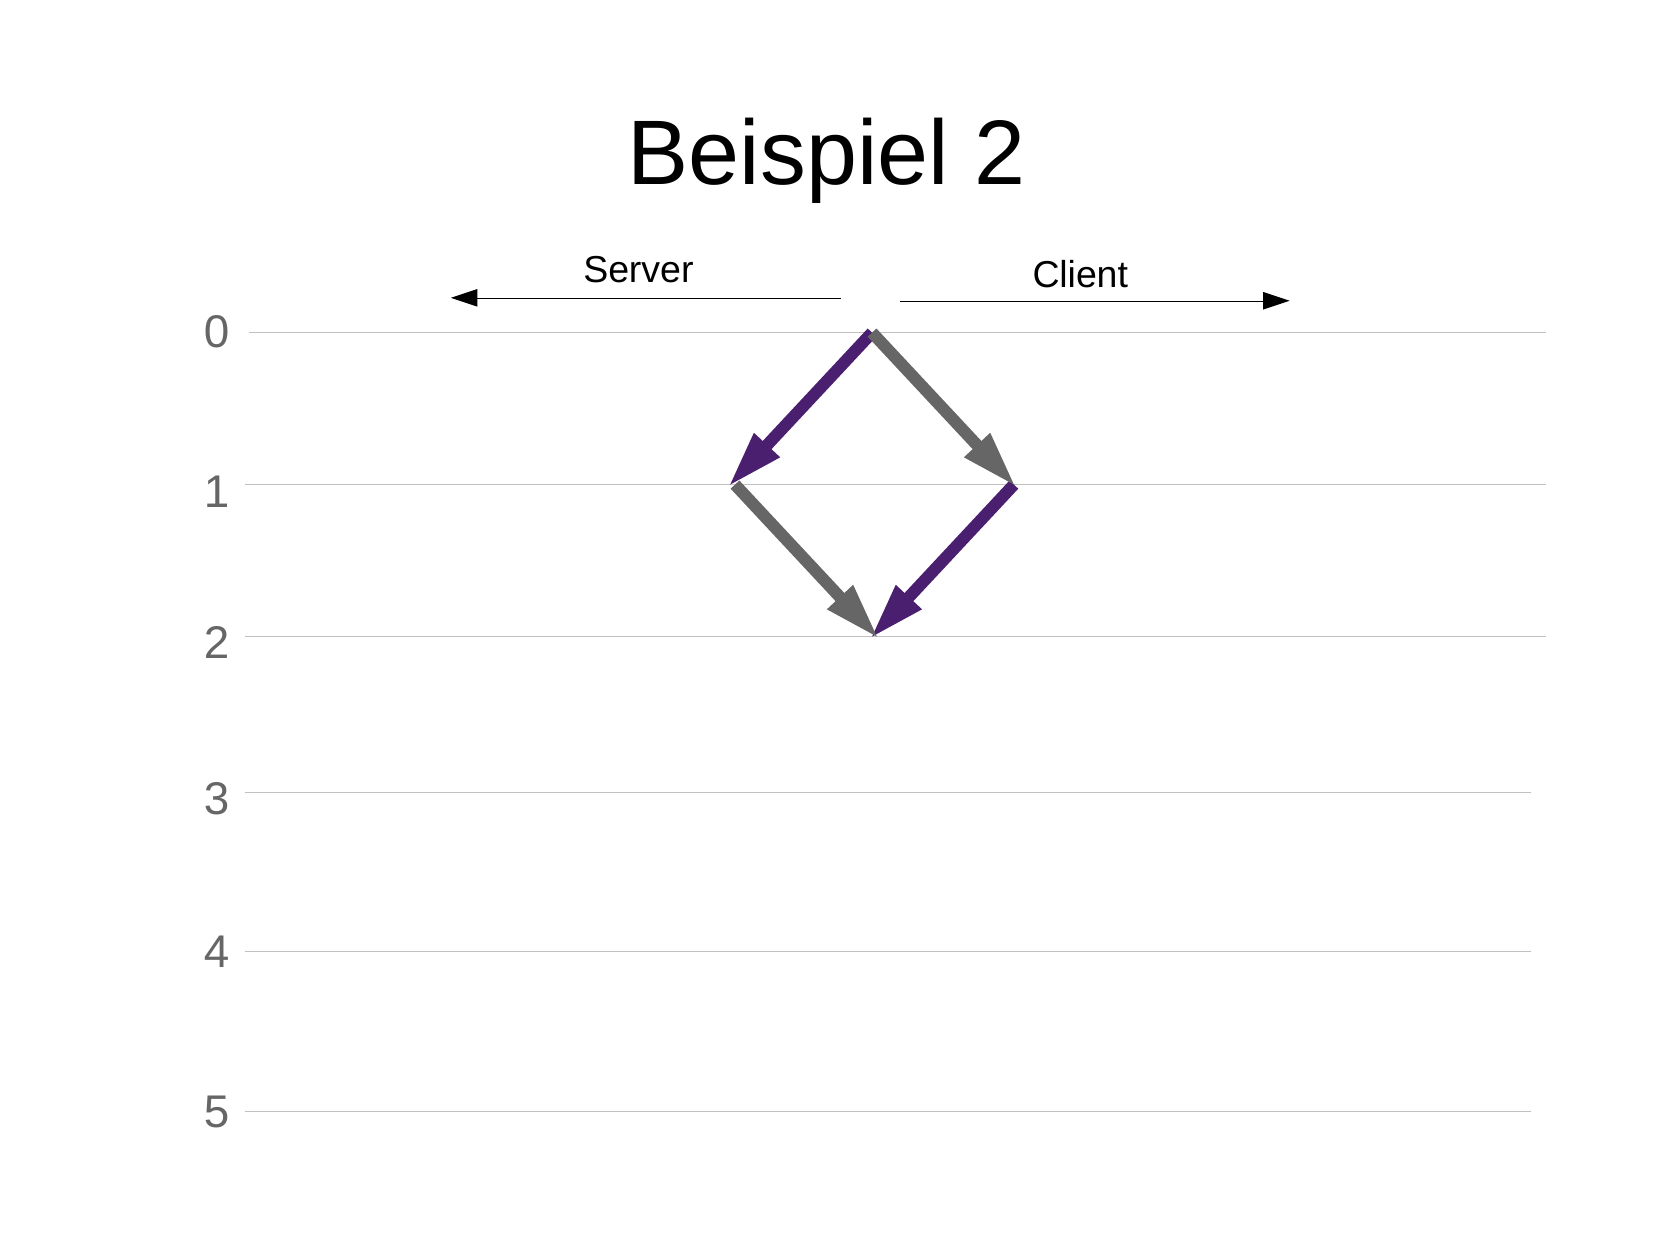

# Beispiel 2
Server
Client
0
1
2
3
4
5